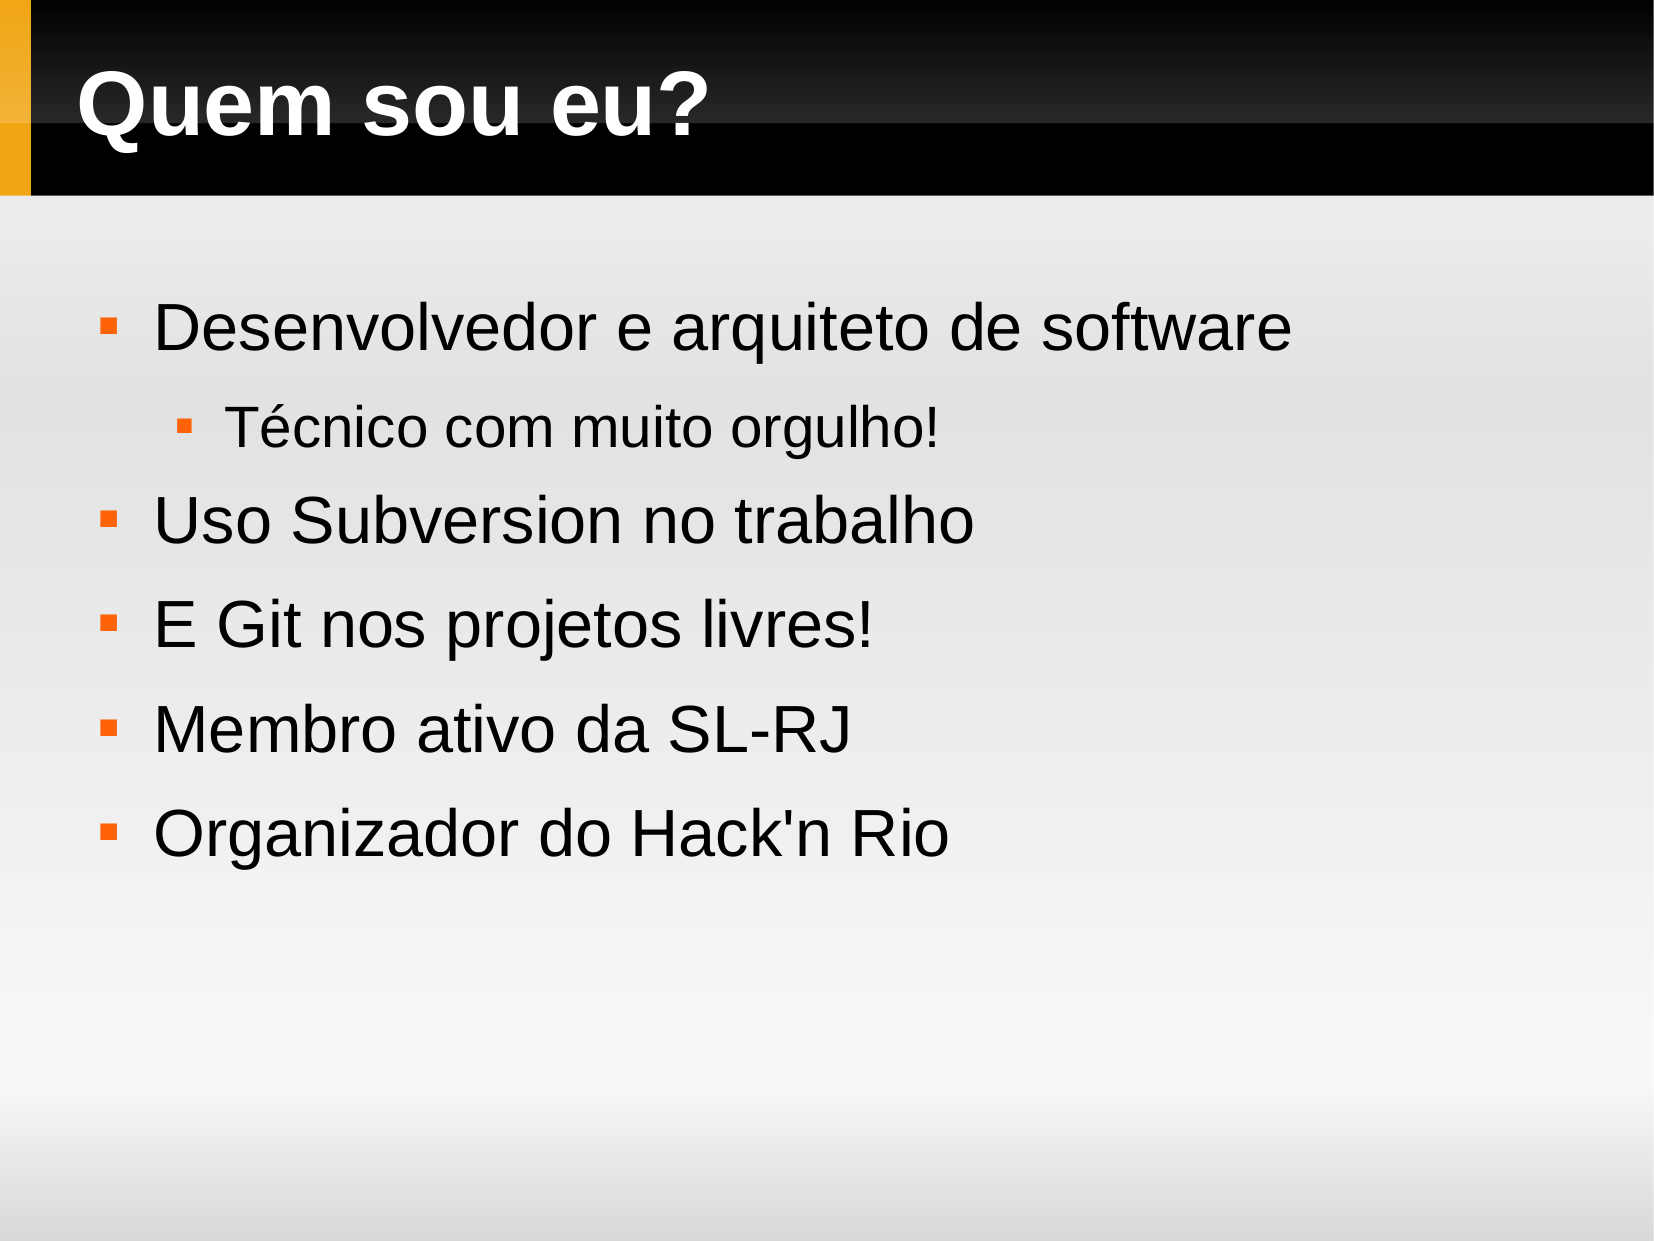

# Quem sou eu?
Desenvolvedor e arquiteto de software
Técnico com muito orgulho!
Uso Subversion no trabalho
E Git nos projetos livres!
Membro ativo da SL-RJ
Organizador do Hack'n Rio